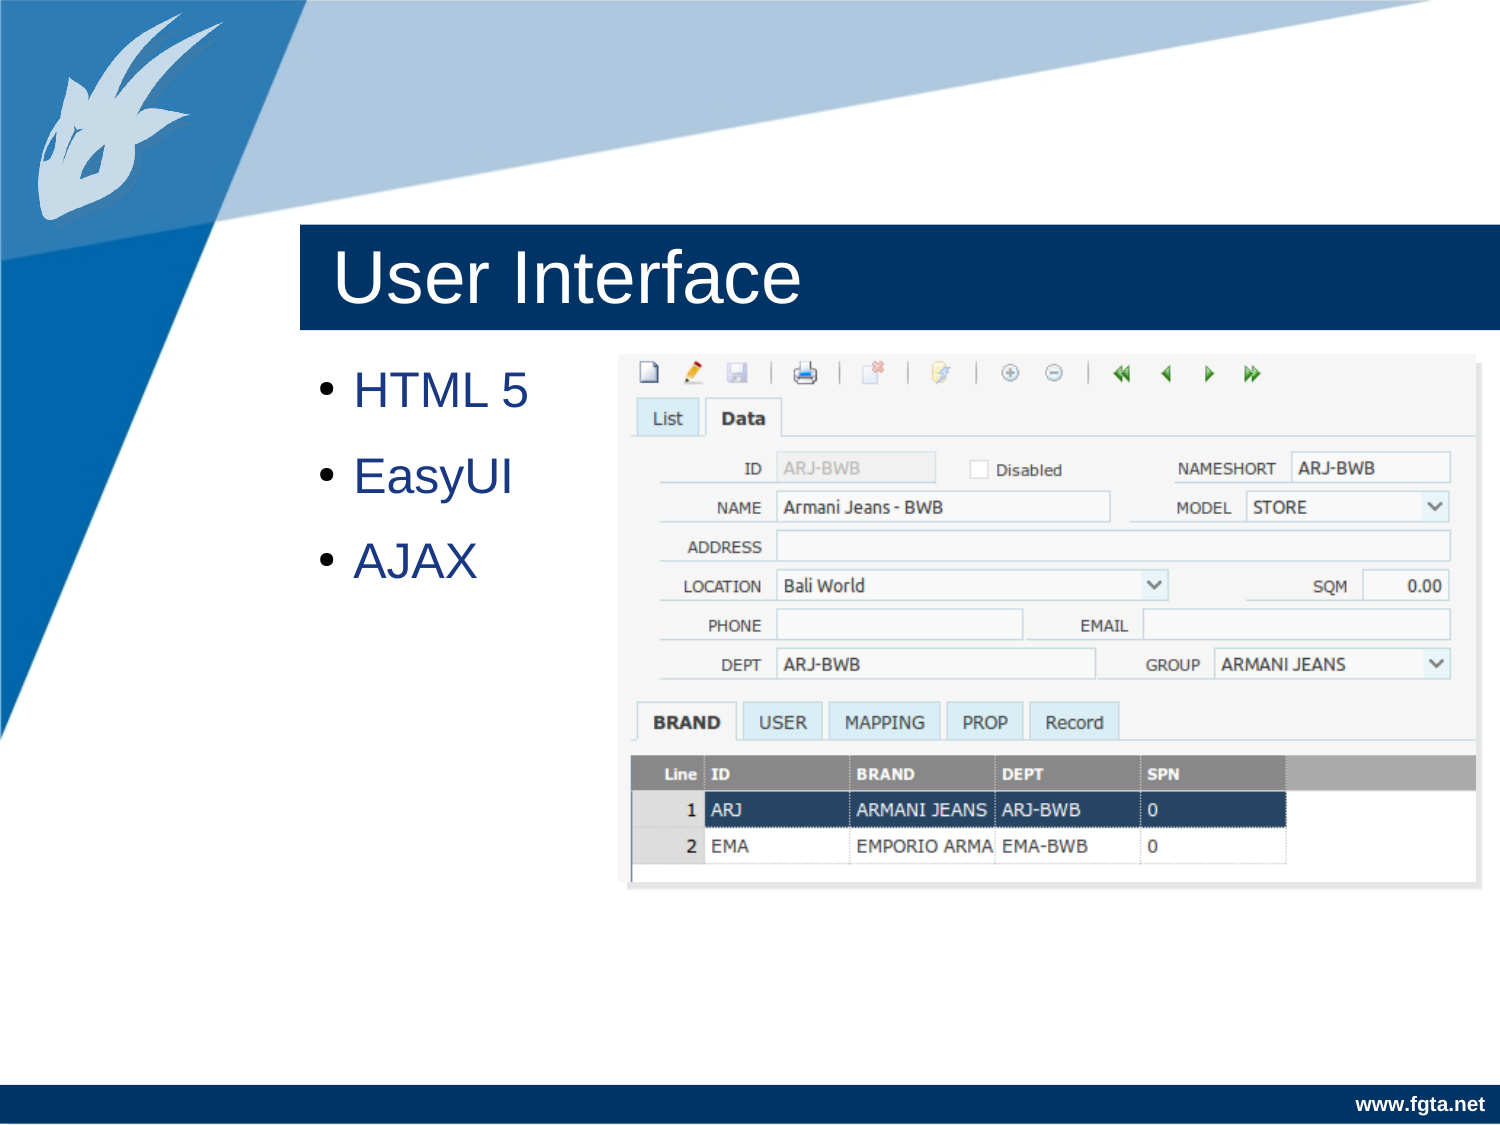

# User Interface
HTML 5
EasyUI
AJAX